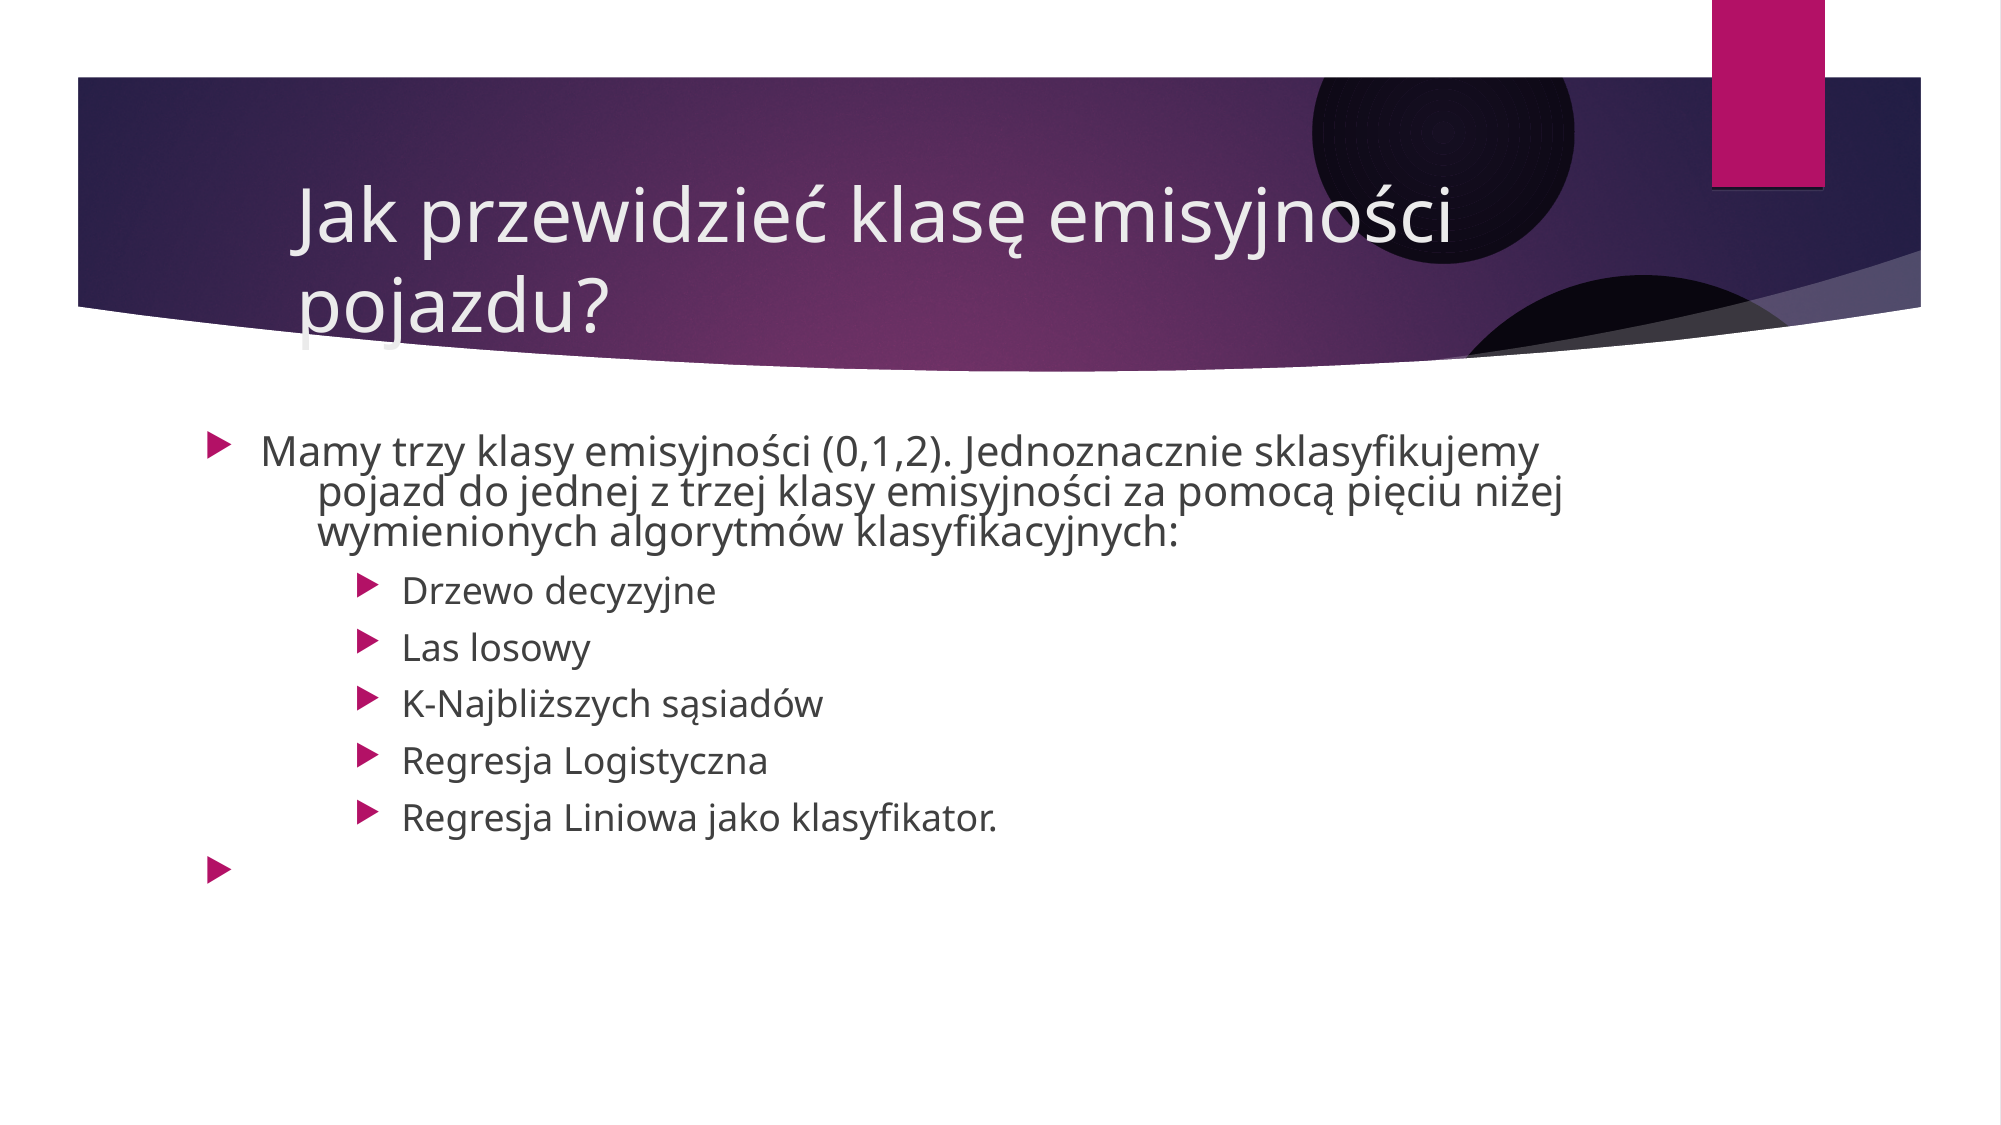

# Jak przewidzieć klasę emisyjności pojazdu?
Mamy trzy klasy emisyjności (0,1,2). Jednoznacznie sklasyfikujemy pojazd do jednej z trzej klasy emisyjności za pomocą pięciu niżej wymienionych algorytmów klasyfikacyjnych:
Drzewo decyzyjne
Las losowy
K-Najbliższych sąsiadów
Regresja Logistyczna
Regresja Liniowa jako klasyfikator.